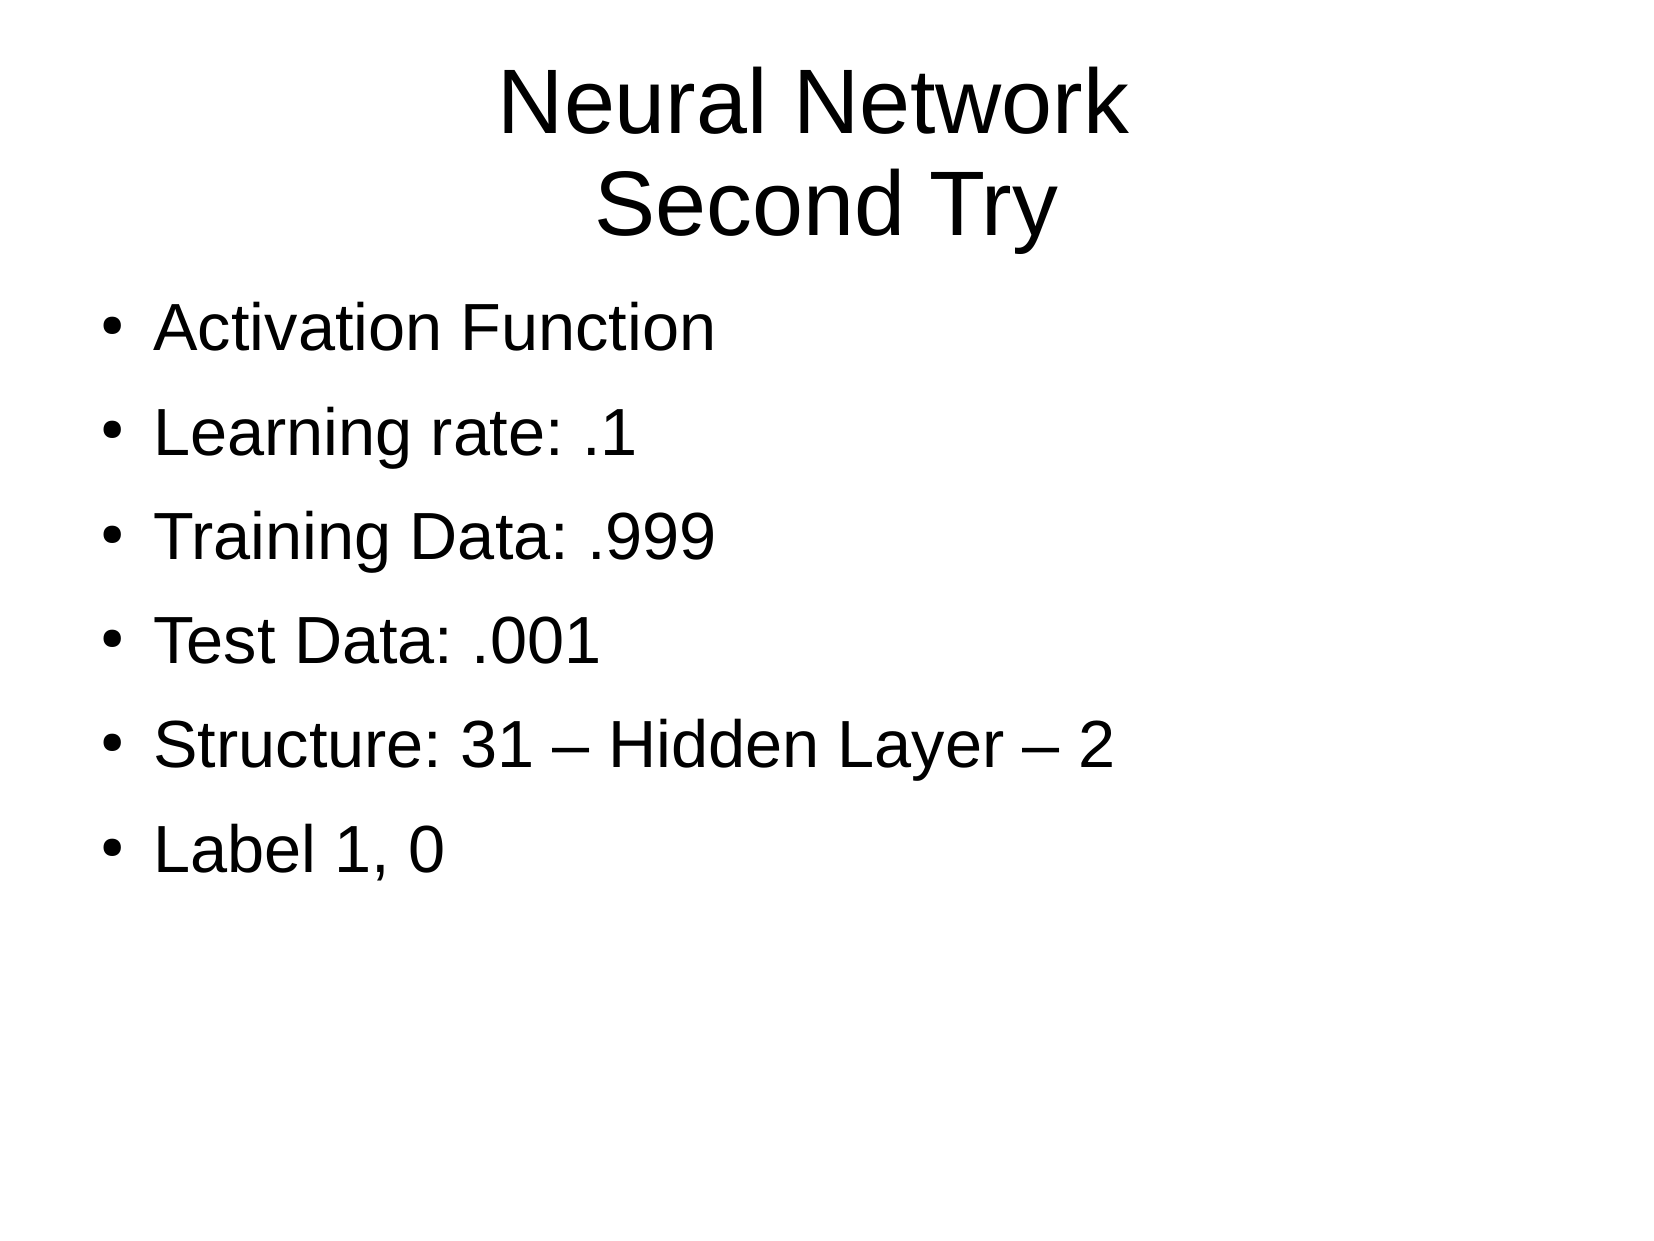

# Neural Network Second Try
Activation Function
Learning rate: .1
Training Data: .999
Test Data: .001
Structure: 31 – Hidden Layer – 2
Label 1, 0